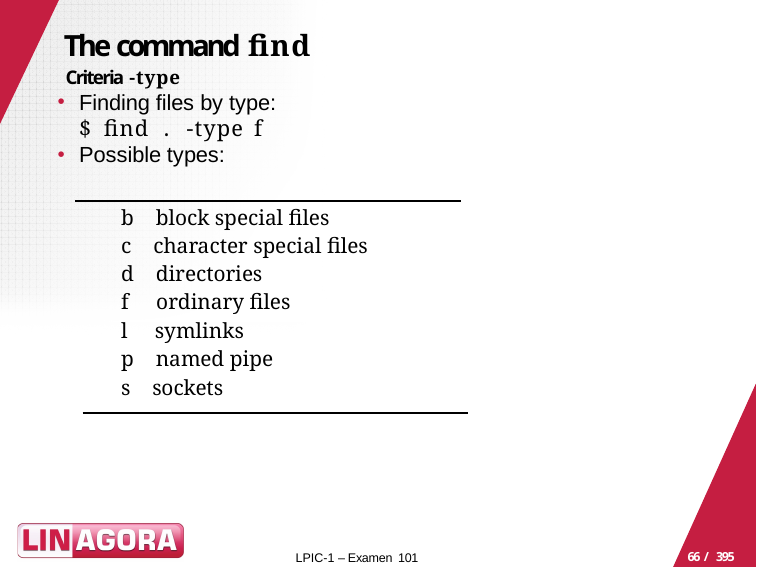

The command find
Criteria -type
Finding files by type:
$ find . -type f
Possible types:
b block special files
c character special files
d directories
f ordinary files
l symlinks
p named pipe
s sockets
LPIC-1 – Examen 101